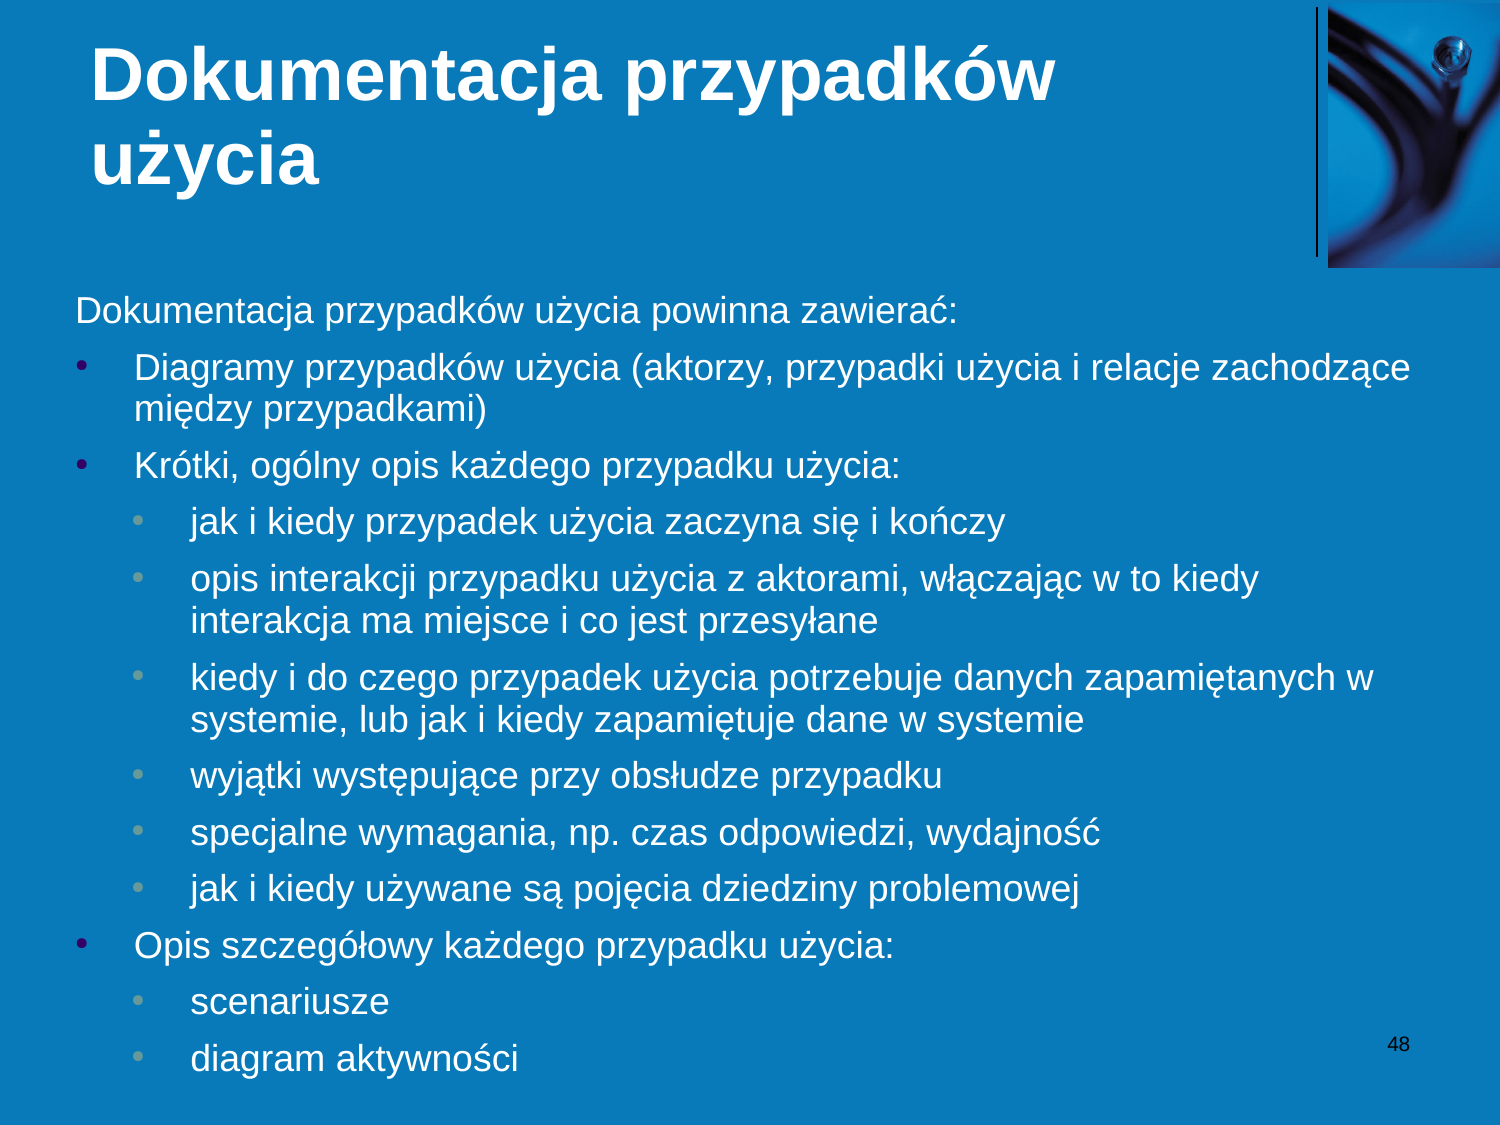

# Dokumentacja przypadków użycia
Dokumentacja przypadków użycia powinna zawierać:
Diagramy przypadków użycia (aktorzy, przypadki użycia i relacje zachodzące między przypadkami)
Krótki, ogólny opis każdego przypadku użycia:
jak i kiedy przypadek użycia zaczyna się i kończy
opis interakcji przypadku użycia z aktorami, włączając w to kiedy interakcja ma miejsce i co jest przesyłane
kiedy i do czego przypadek użycia potrzebuje danych zapamiętanych w systemie, lub jak i kiedy zapamiętuje dane w systemie
wyjątki występujące przy obsłudze przypadku
specjalne wymagania, np. czas odpowiedzi, wydajność
jak i kiedy używane są pojęcia dziedziny problemowej
Opis szczegółowy każdego przypadku użycia:
scenariusze
diagram aktywności
48